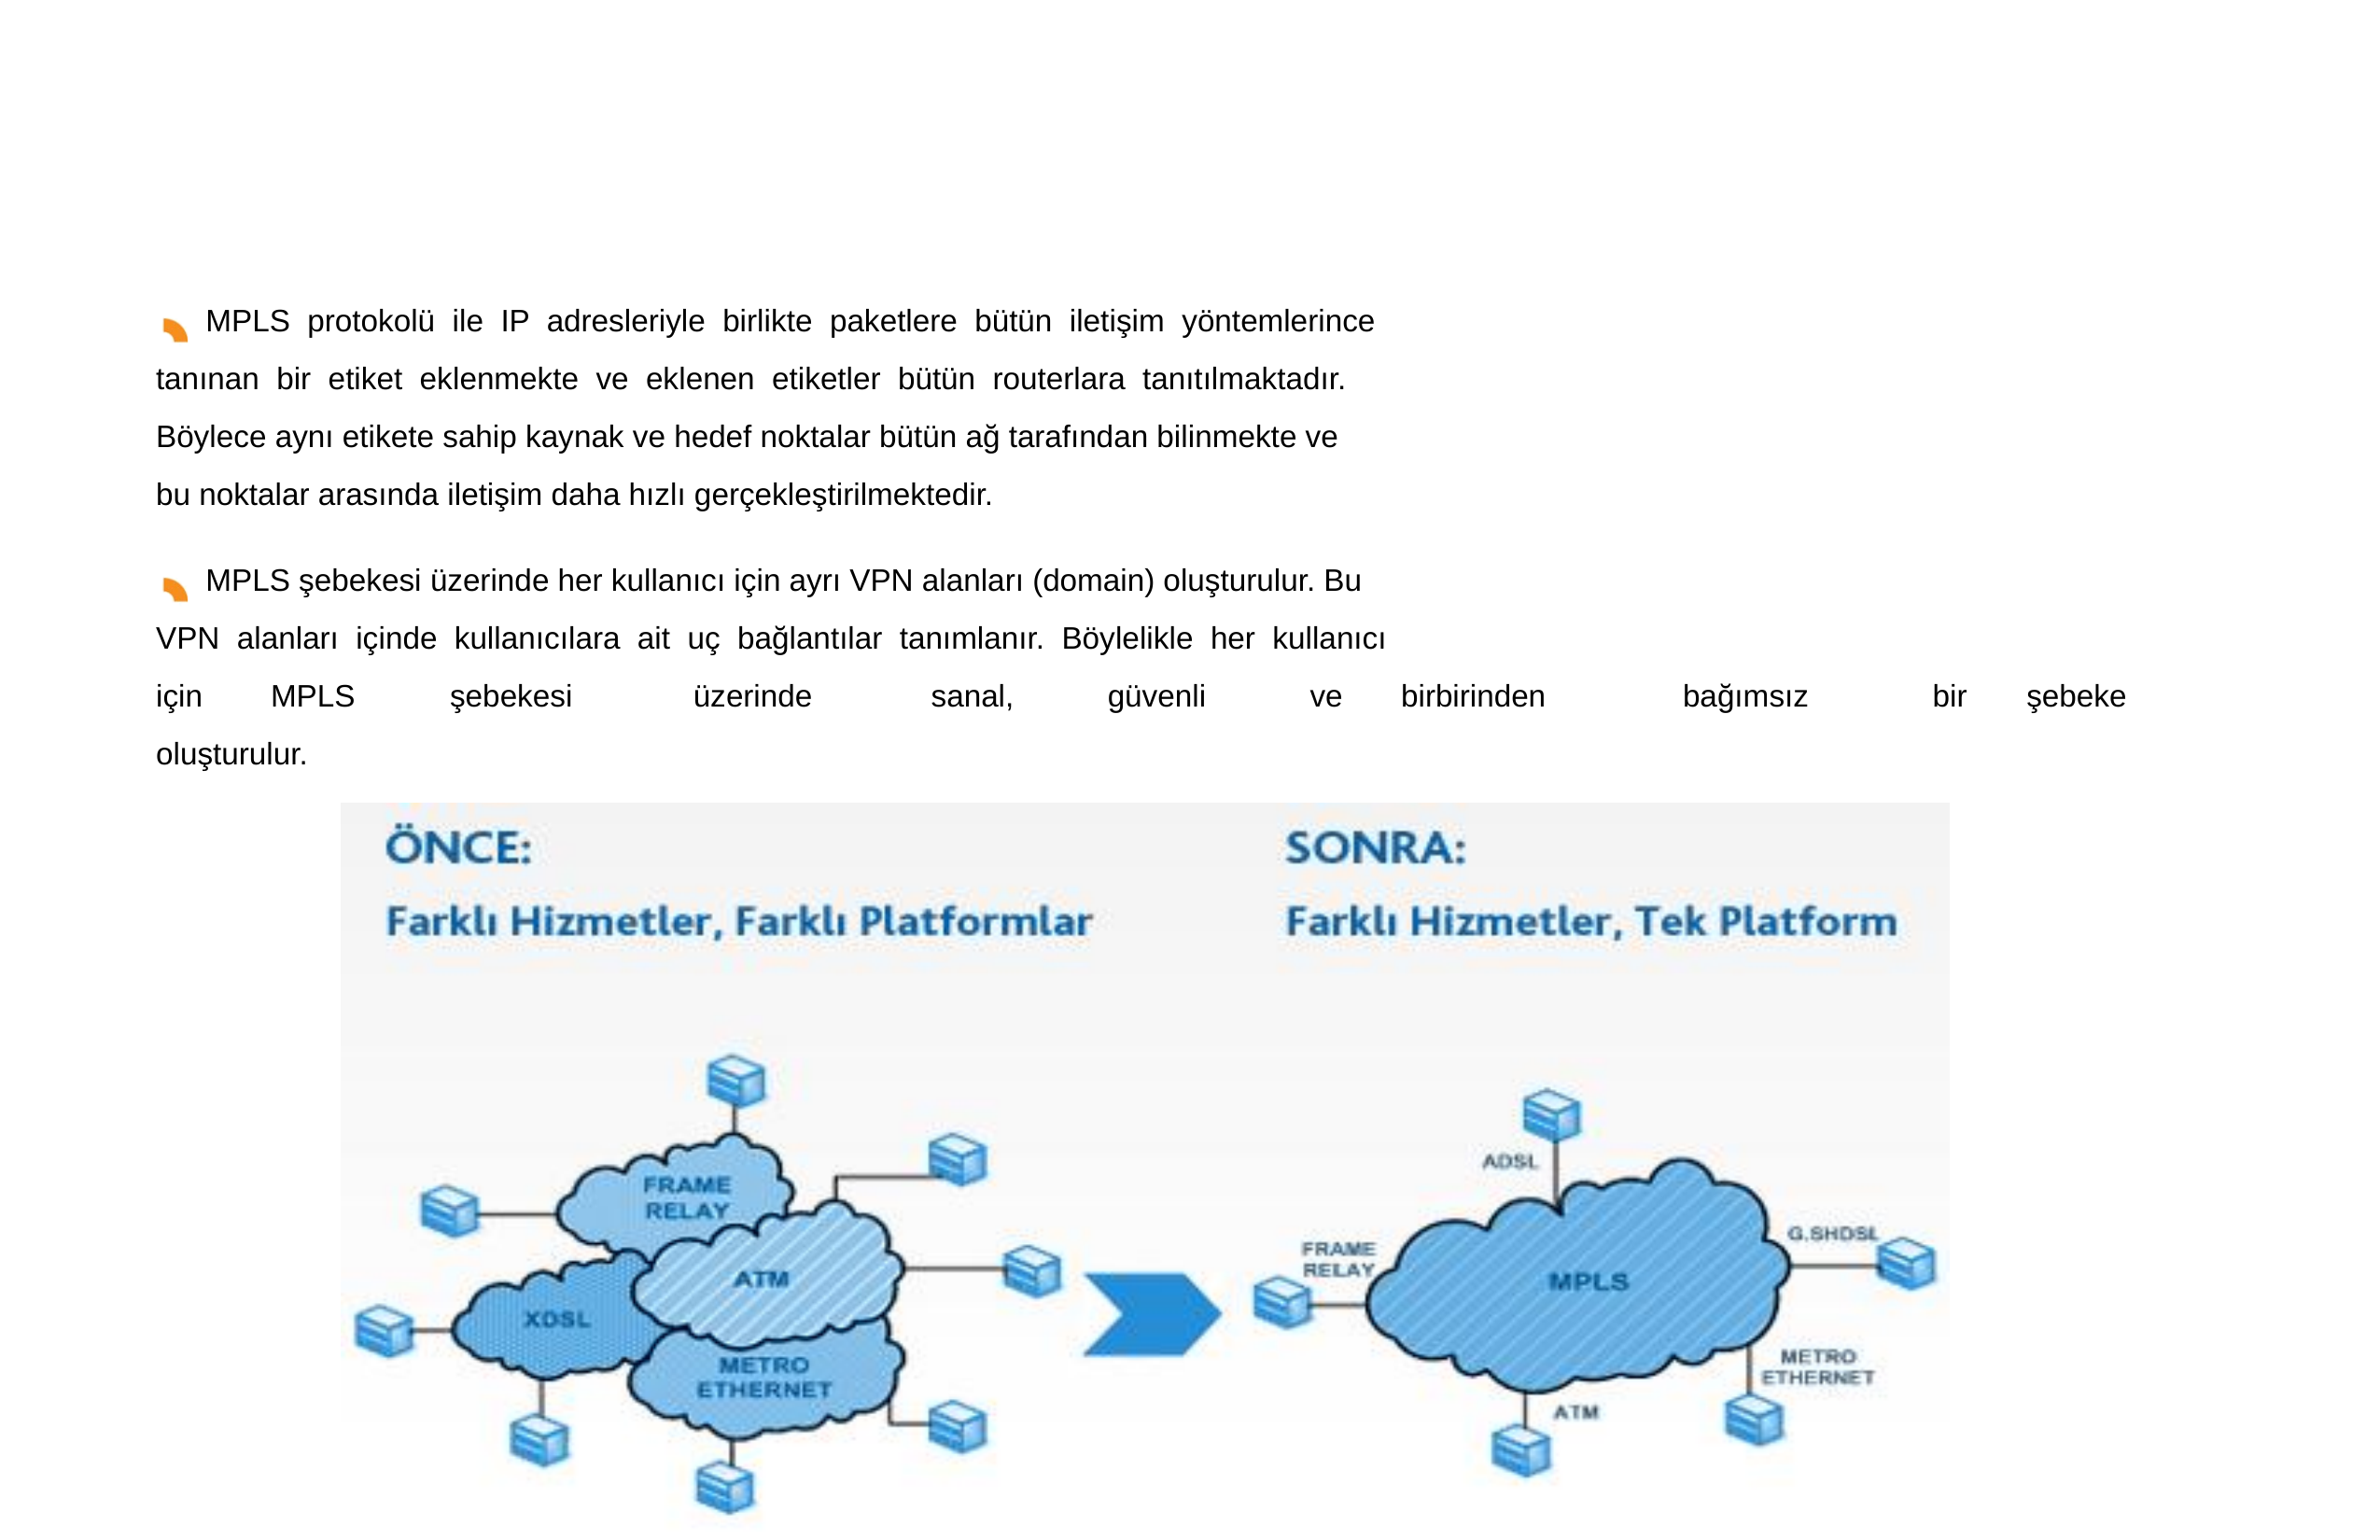

MPLS protokolü ile IP adresleriyle birlikte paketlere bütün iletişim yöntemlerince
tanınan bir etiket eklenmekte ve eklenen etiketler bütün routerlara tanıtılmaktadır.
Böylece aynı etikete sahip kaynak ve hedef noktalar bütün ağ tarafından bilinmekte ve
bu noktalar arasında iletişim daha hızlı gerçekleştirilmektedir.
 MPLS şebekesi üzerinde her kullanıcı için ayrı VPN alanları (domain) oluşturulur. Bu
VPN alanları içinde kullanıcılara ait uç bağlantılar tanımlanır. Böylelikle her kullanıcı
için
MPLS
şebekesi
üzerinde
sanal,
güvenli
ve
birbirinden
bağımsız
bir
şebeke
oluşturulur.